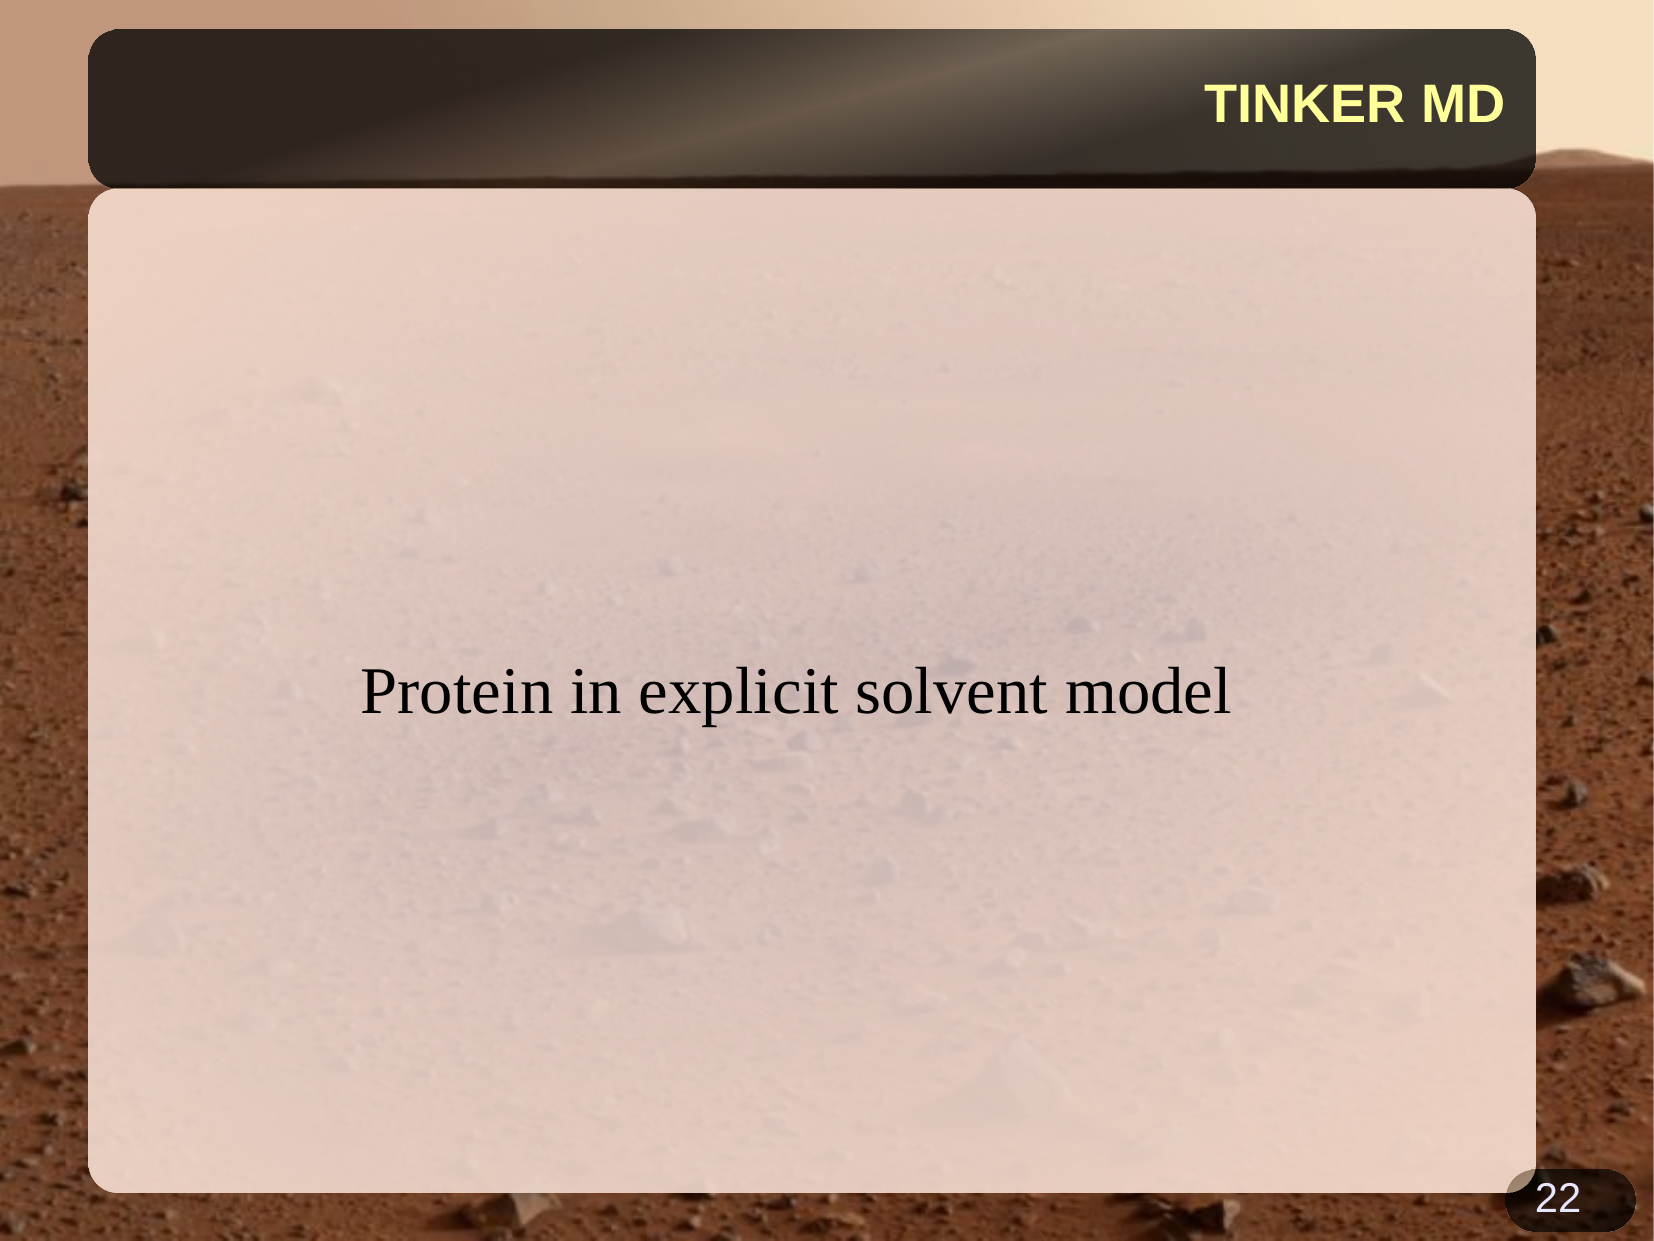

# TINKER MD
Protein in explicit solvent model